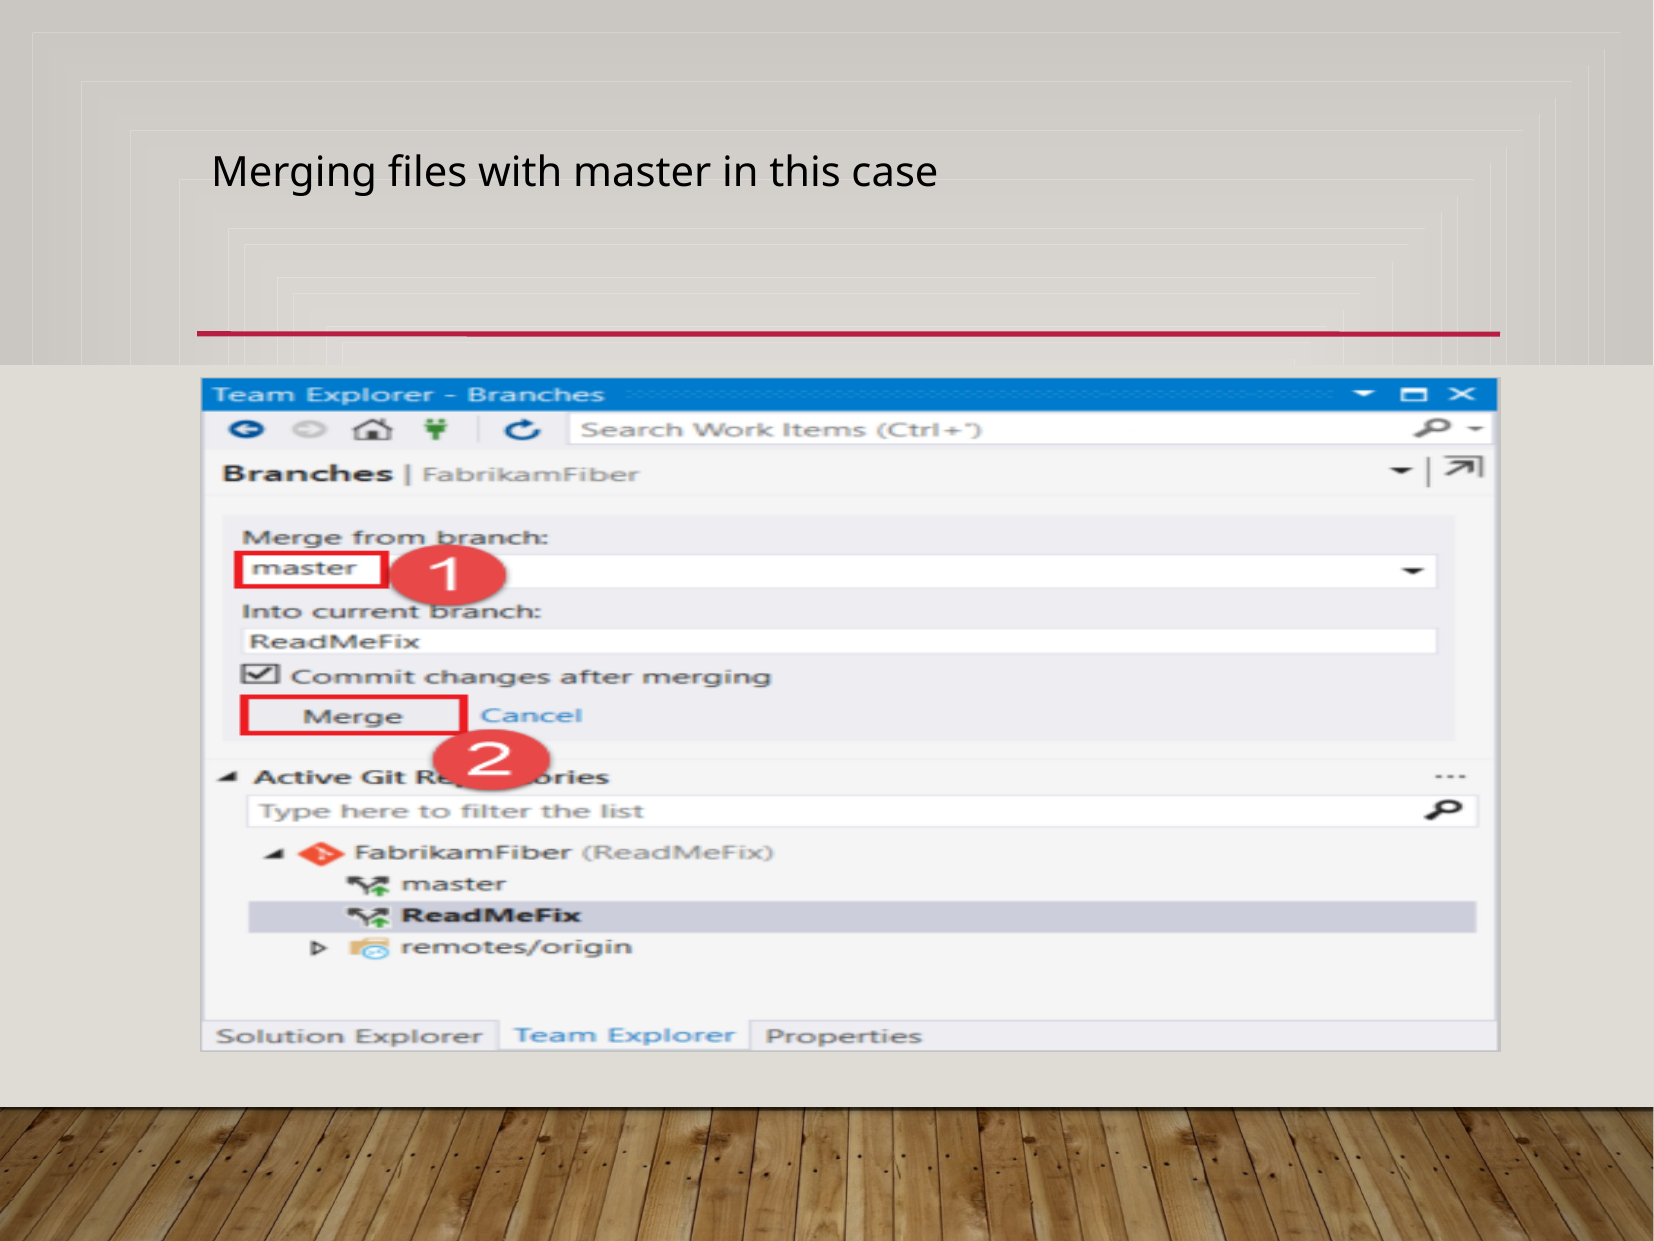

# Merging files with master in this case